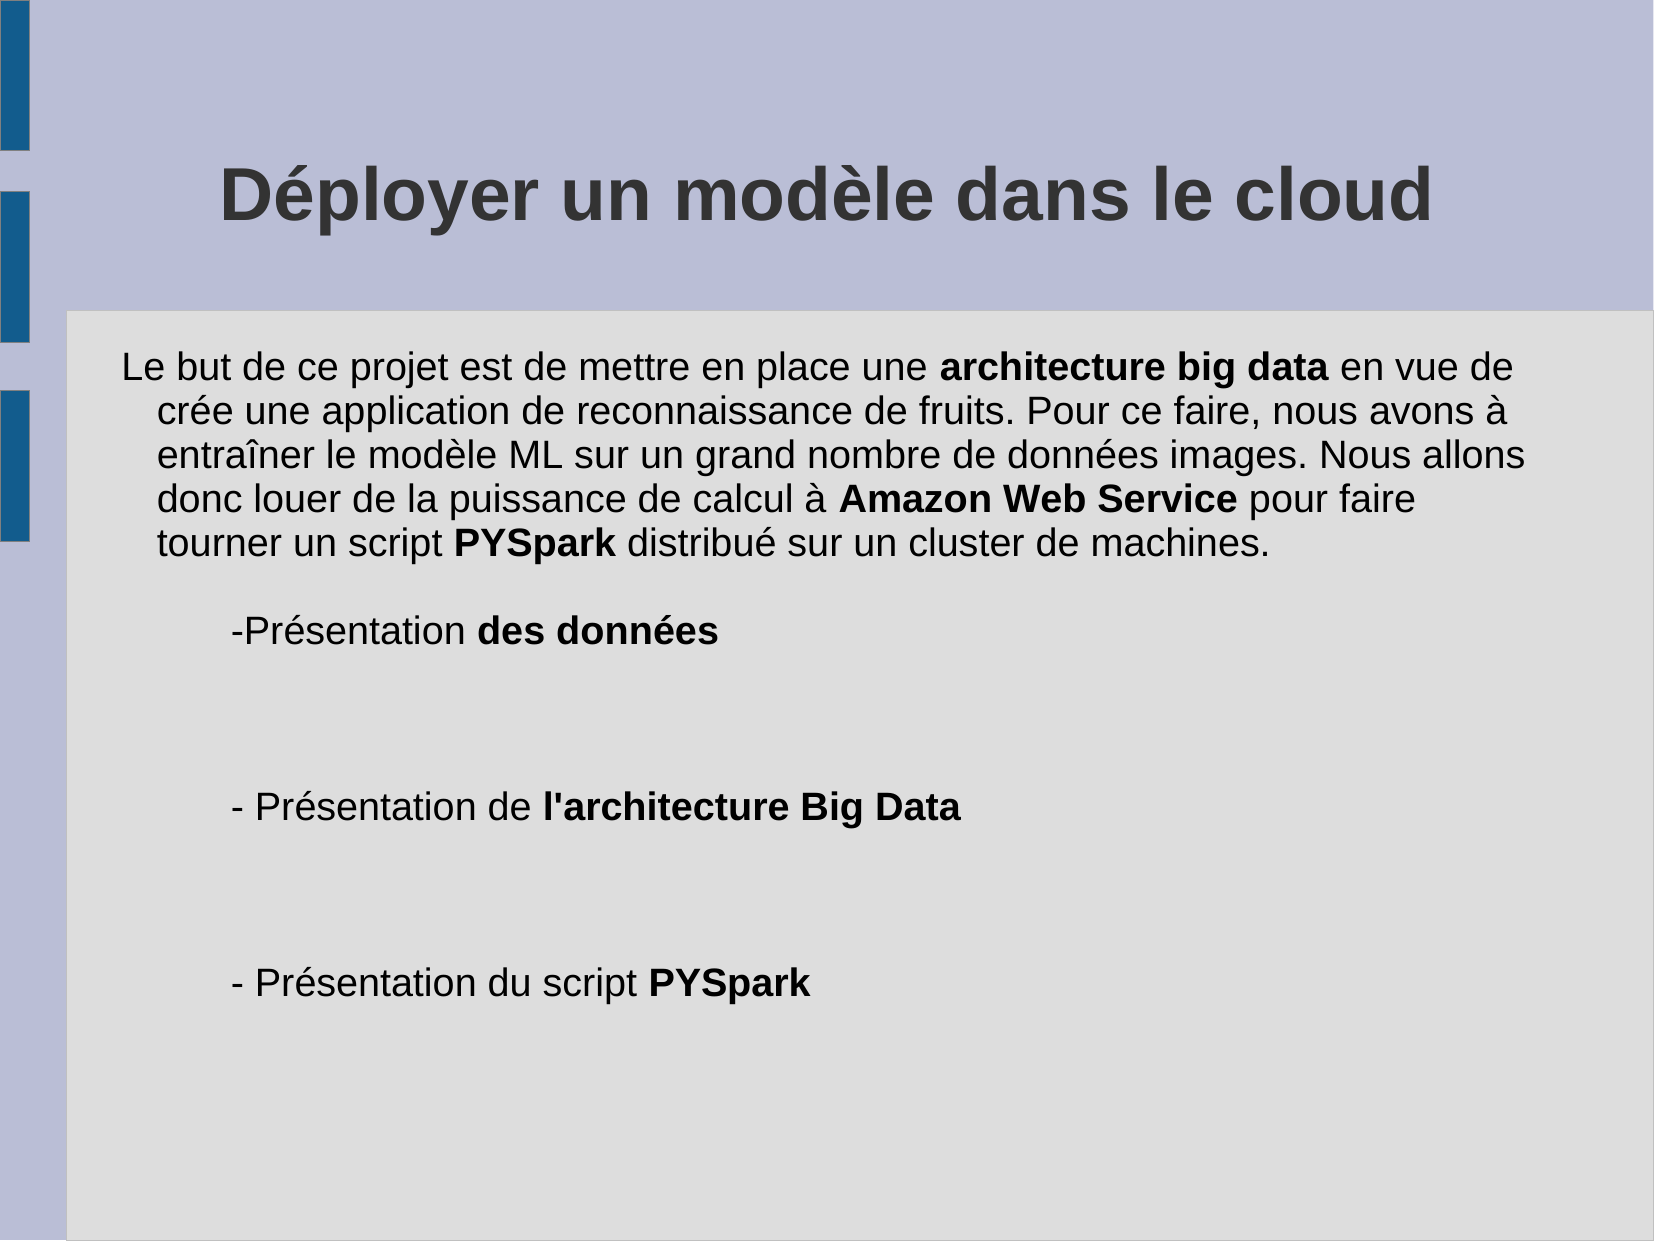

# Déployer un modèle dans le cloud
Le but de ce projet est de mettre en place une architecture big data en vue de crée une application de reconnaissance de fruits. Pour ce faire, nous avons à entraîner le modèle ML sur un grand nombre de données images. Nous allons donc louer de la puissance de calcul à Amazon Web Service pour faire tourner un script PYSpark distribué sur un cluster de machines.
	-Présentation des données
	- Présentation de l'architecture Big Data
	- Présentation du script PYSpark